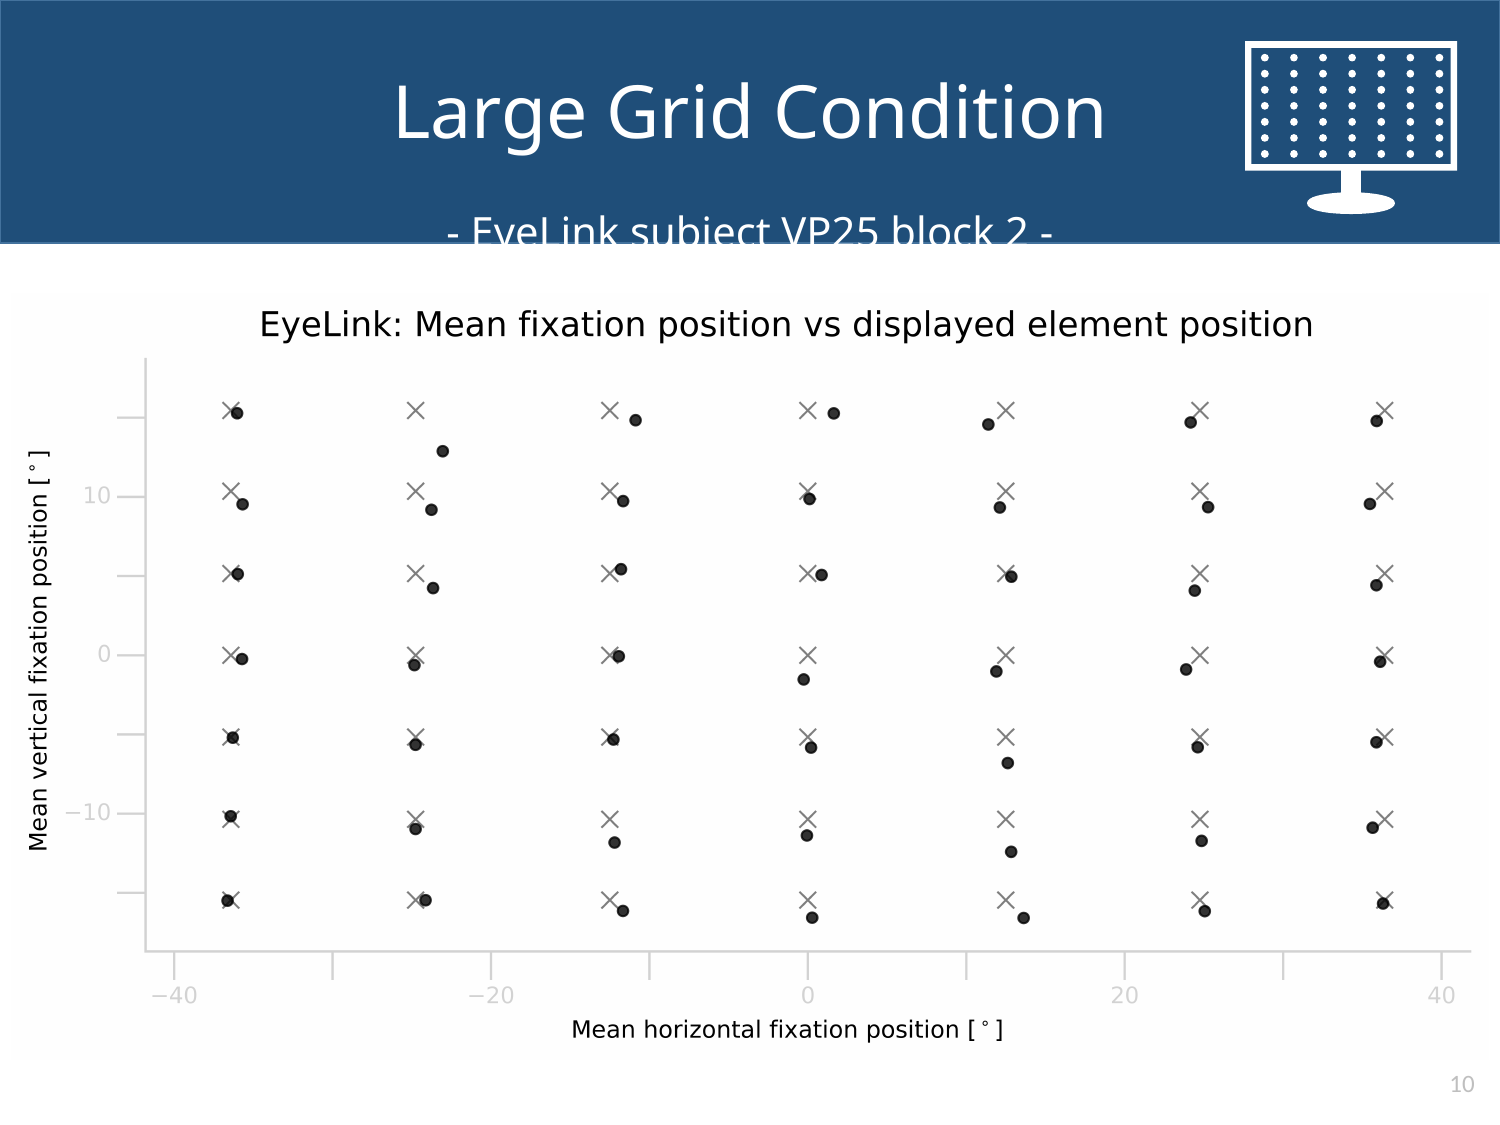

# Large Grid Condition
- EyeLink subject VP25 block 2 -
10